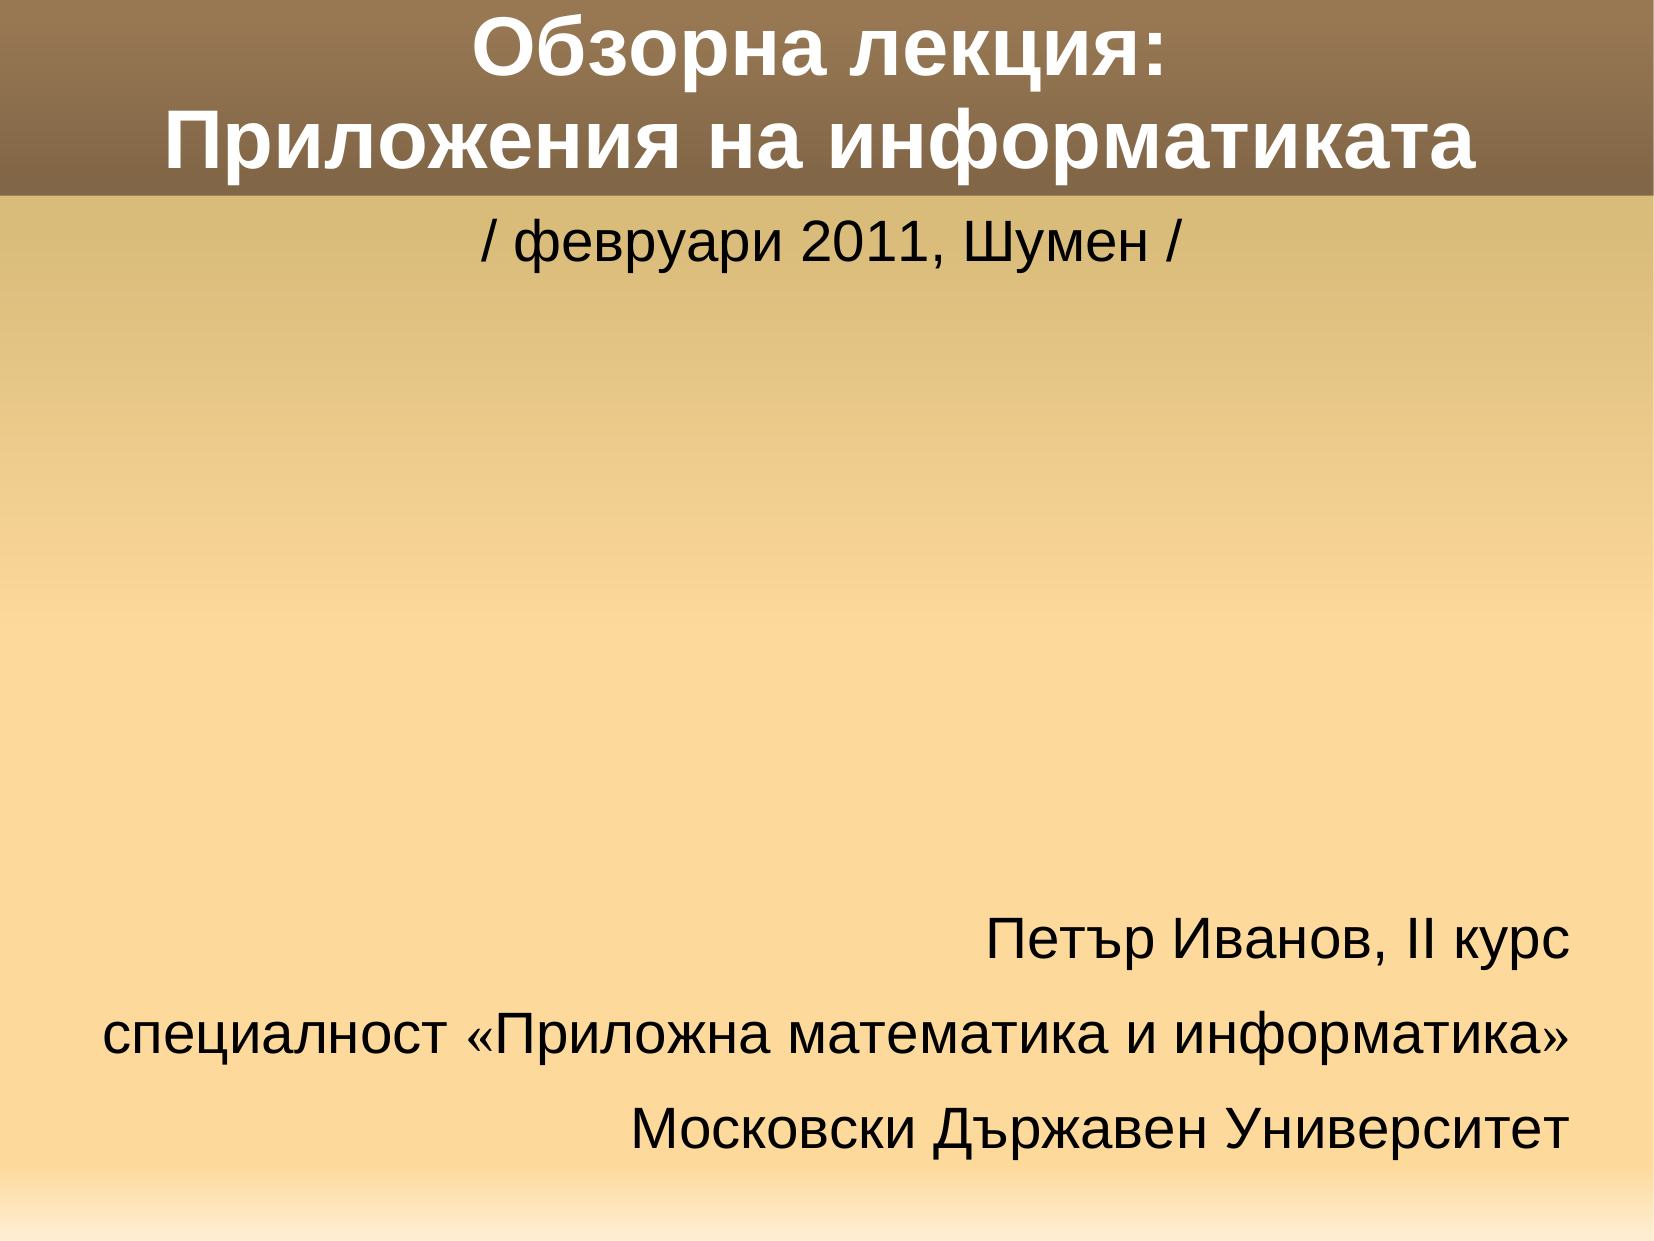

# Обзорна лекция: Приложения на информатиката / февруари 2011, Шумен /
Петър Иванов, II курс
специалност «Приложна математика и информатика»
Московски Държавен Университет